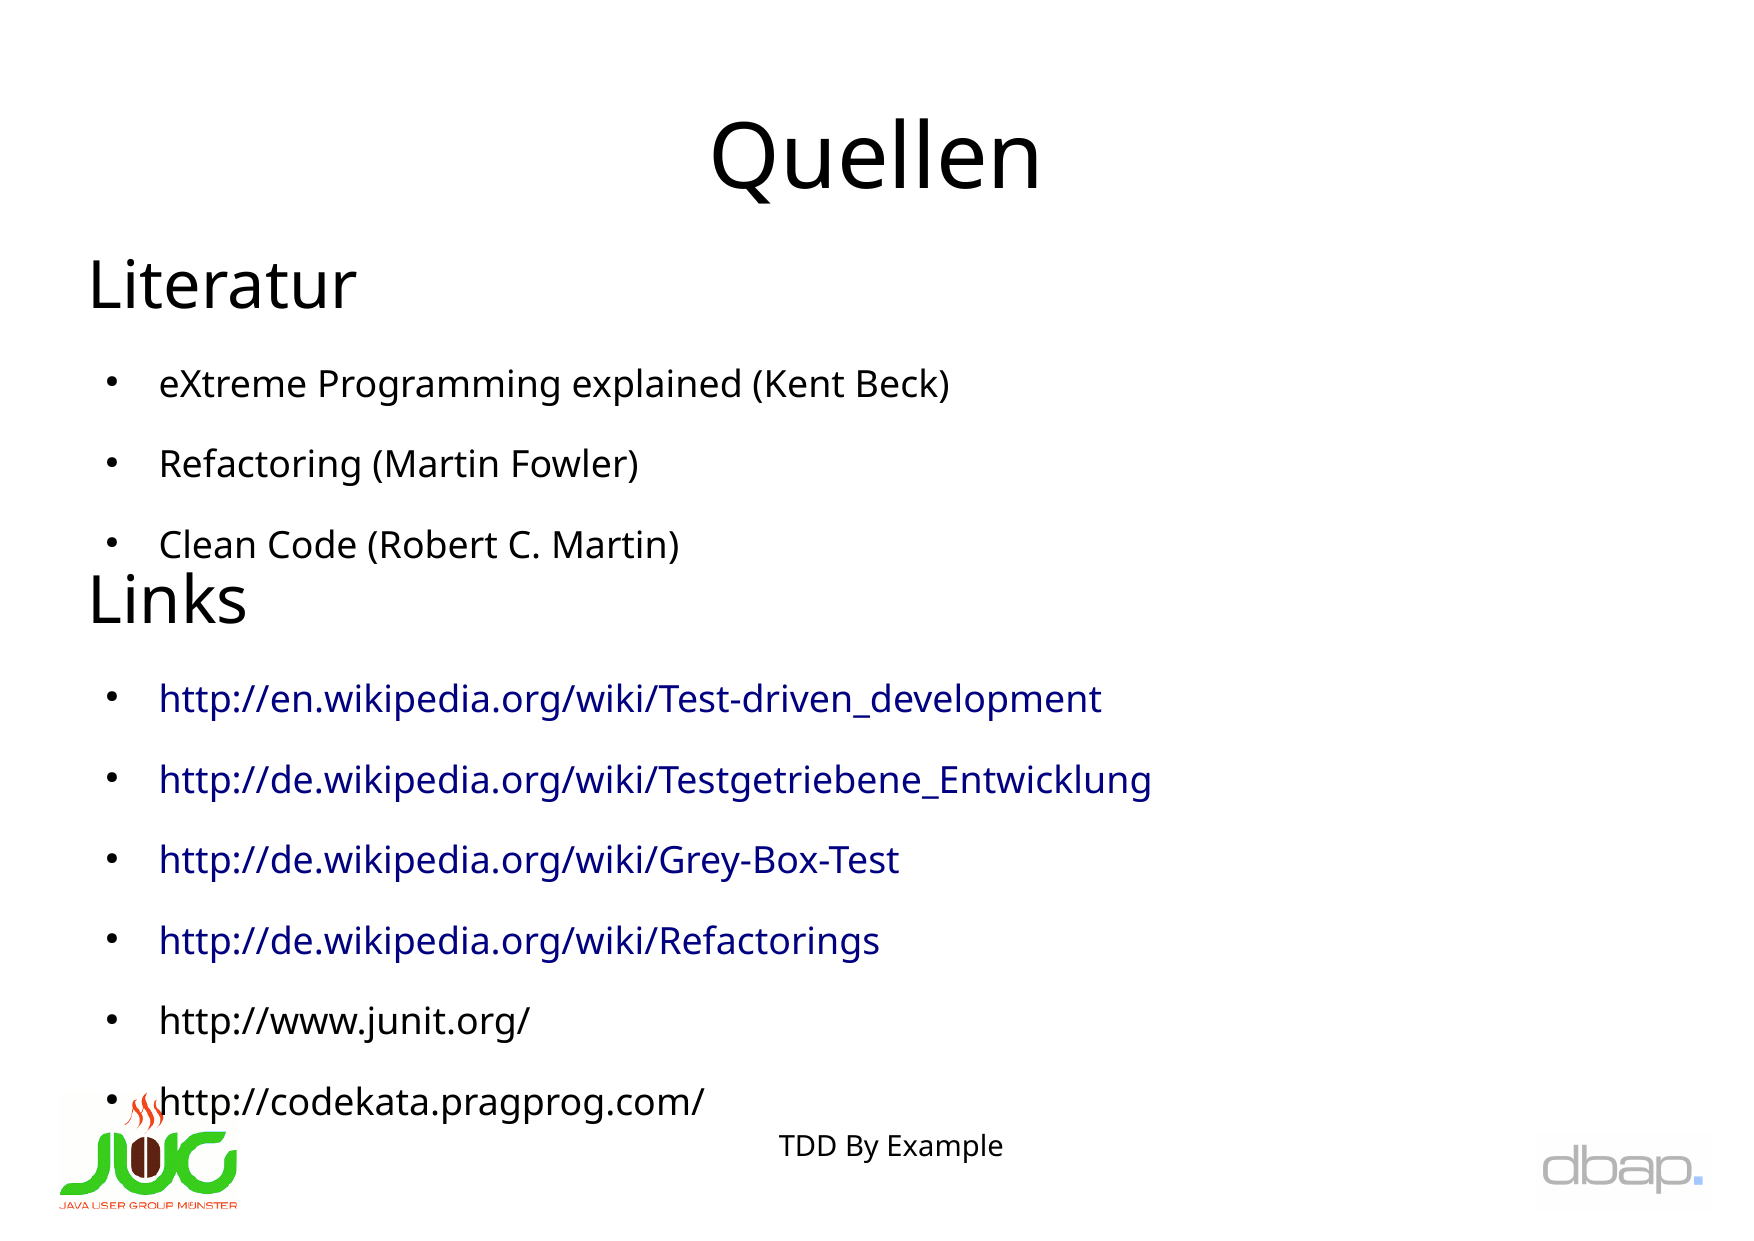

# Quellen
Literatur
eXtreme Programming explained (Kent Beck)
Refactoring (Martin Fowler)
Clean Code (Robert C. Martin)
Links
http://en.wikipedia.org/wiki/Test-driven_development
http://de.wikipedia.org/wiki/Testgetriebene_Entwicklung
http://de.wikipedia.org/wiki/Grey-Box-Test
http://de.wikipedia.org/wiki/Refactorings
http://www.junit.org/
http://codekata.pragprog.com/
TDD By Example